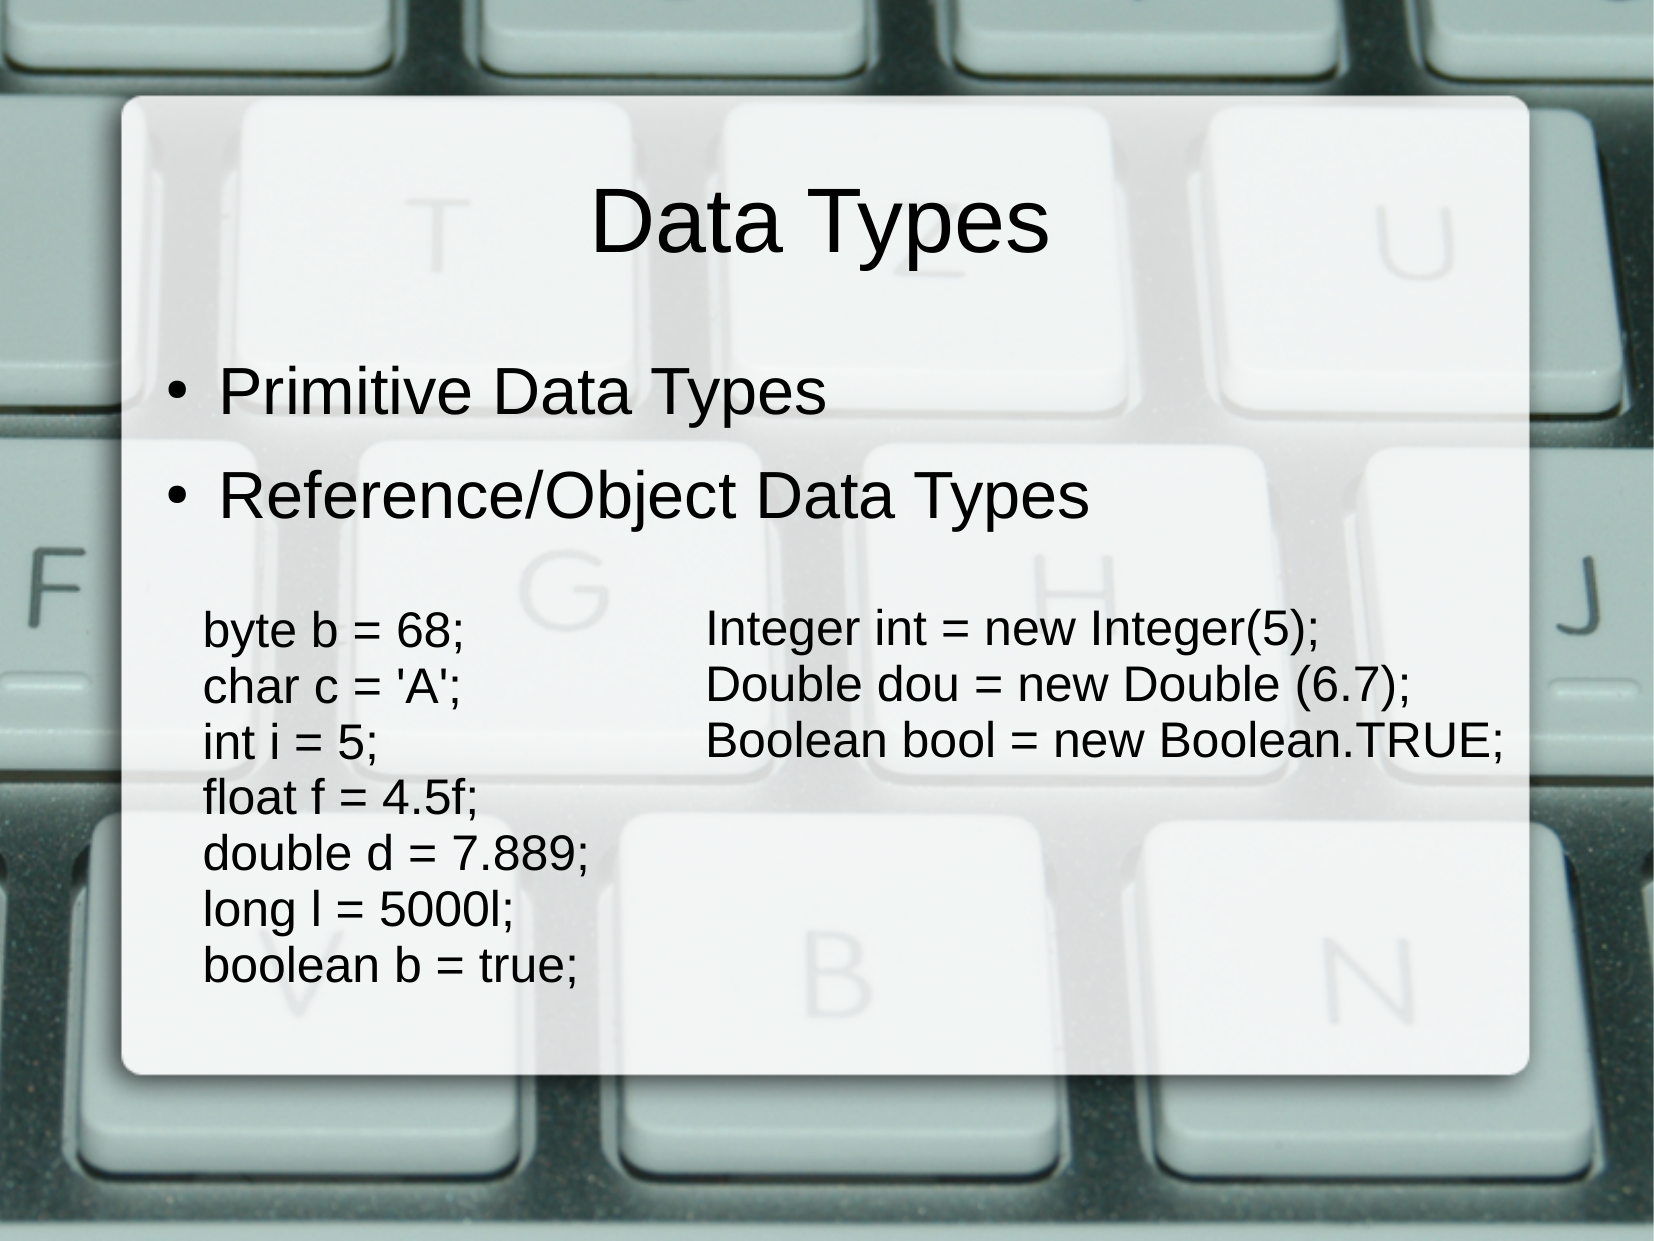

# Data Types
Primitive Data Types
Reference/Object Data Types
Integer int = new Integer(5);
Double dou = new Double (6.7);
Boolean bool = new Boolean.TRUE;
byte b = 68;
char c = 'A';
int i = 5;
float f = 4.5f;
double d = 7.889;
long l = 5000l;
boolean b = true;